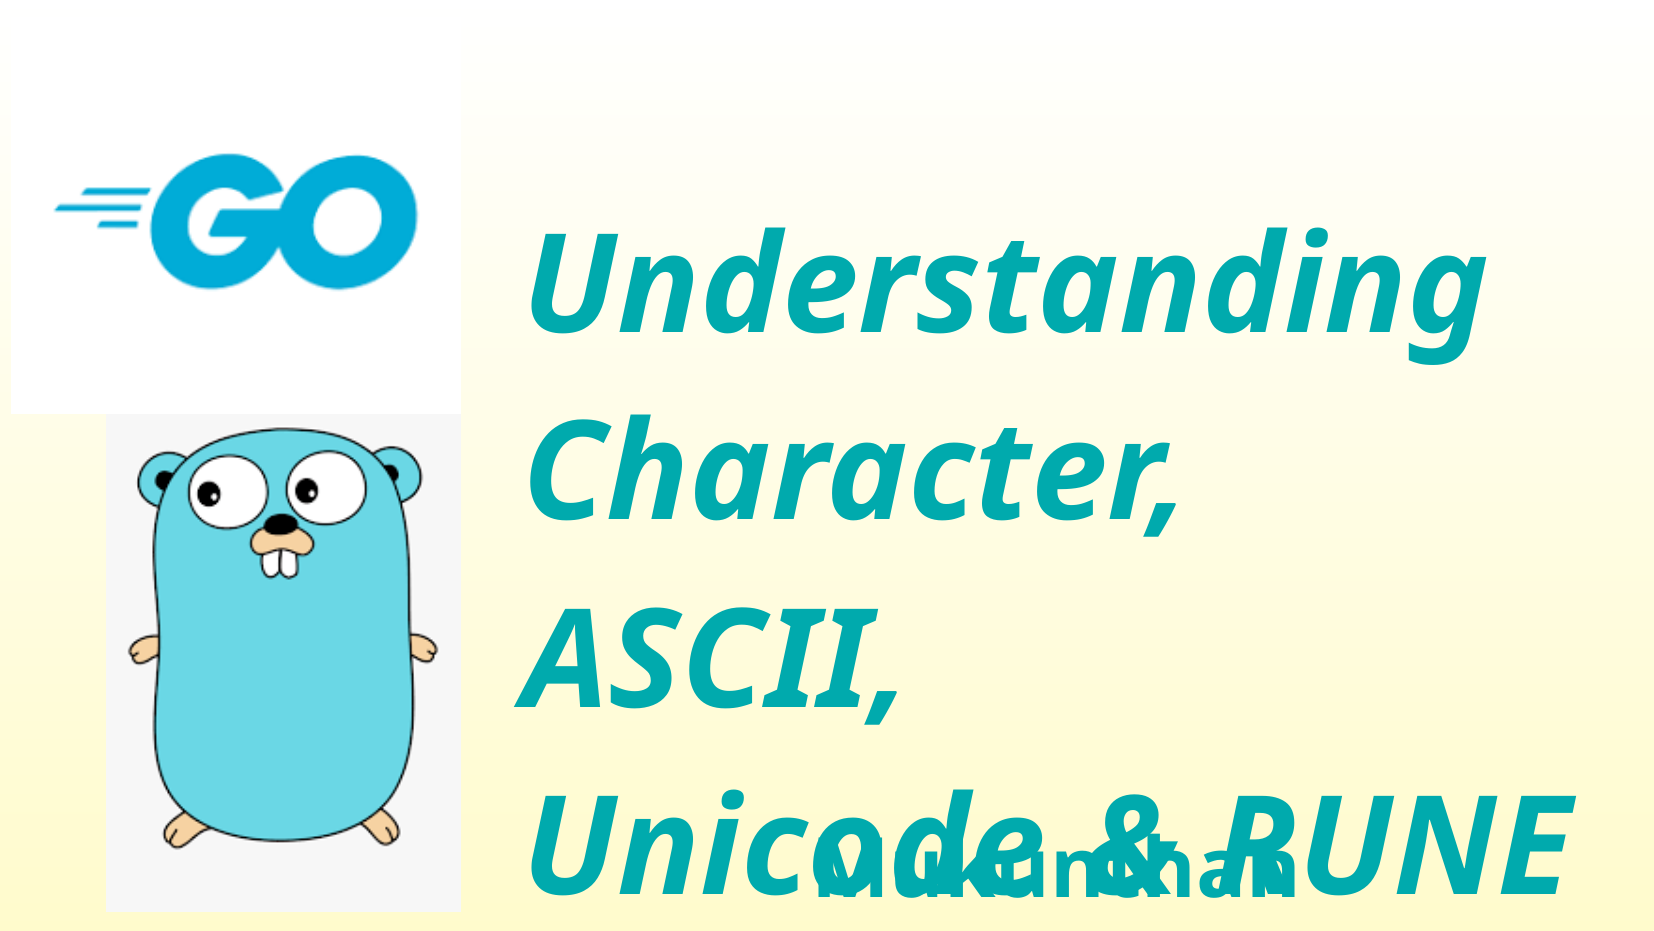

Understanding Character, ASCII,
Unicode & RUNE
Mukunthan Ragavan